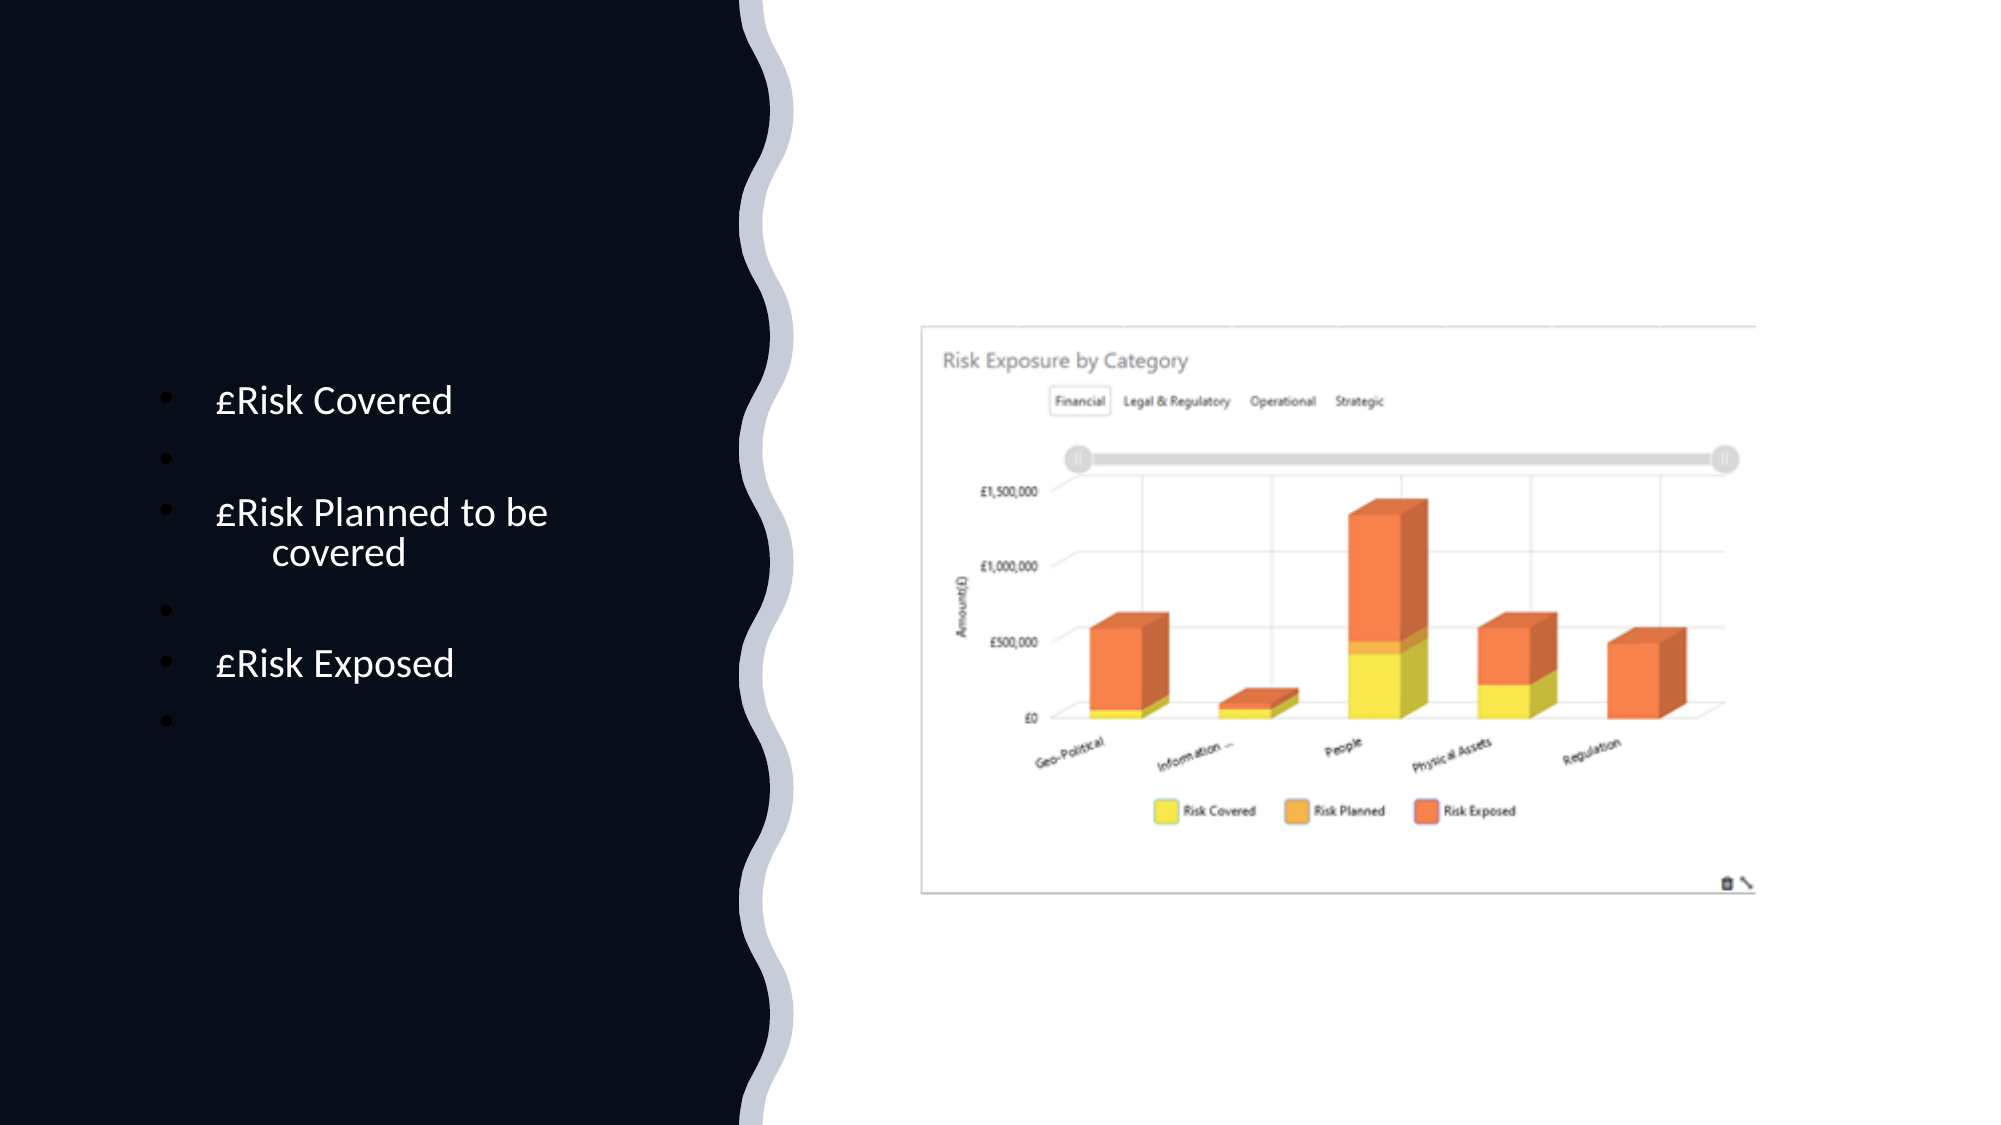

£Risk Covered
£Risk Planned to be covered
£Risk Exposed